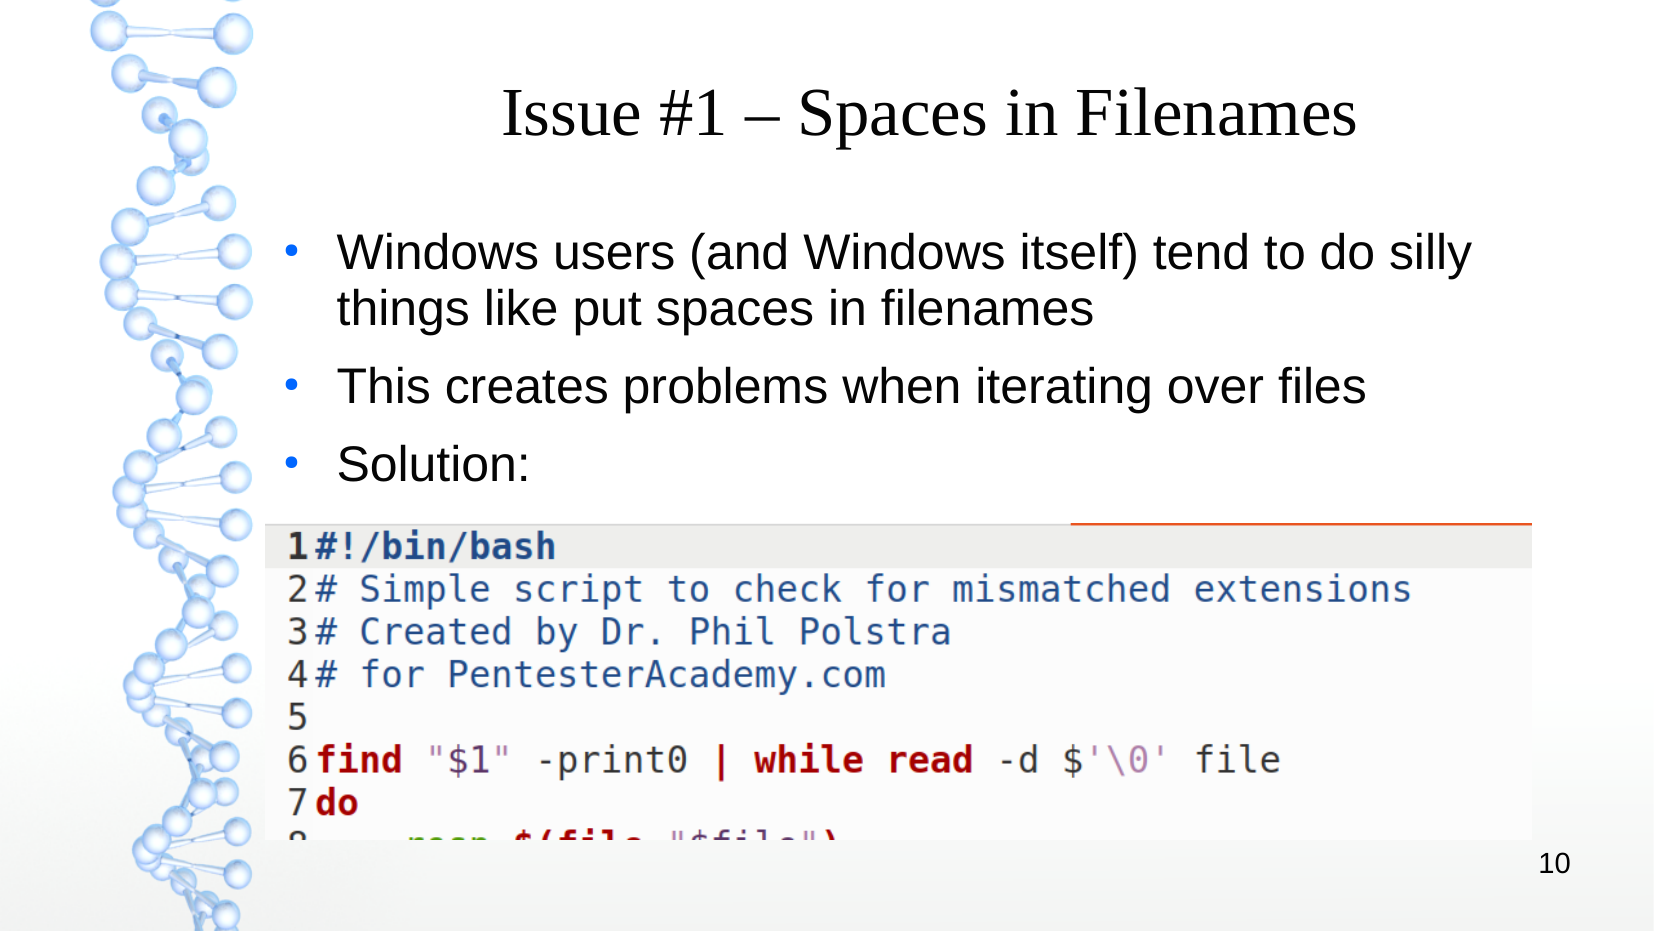

# Issue #1 – Spaces in Filenames
Windows users (and Windows itself) tend to do silly things like put spaces in filenames
This creates problems when iterating over files
Solution:
10